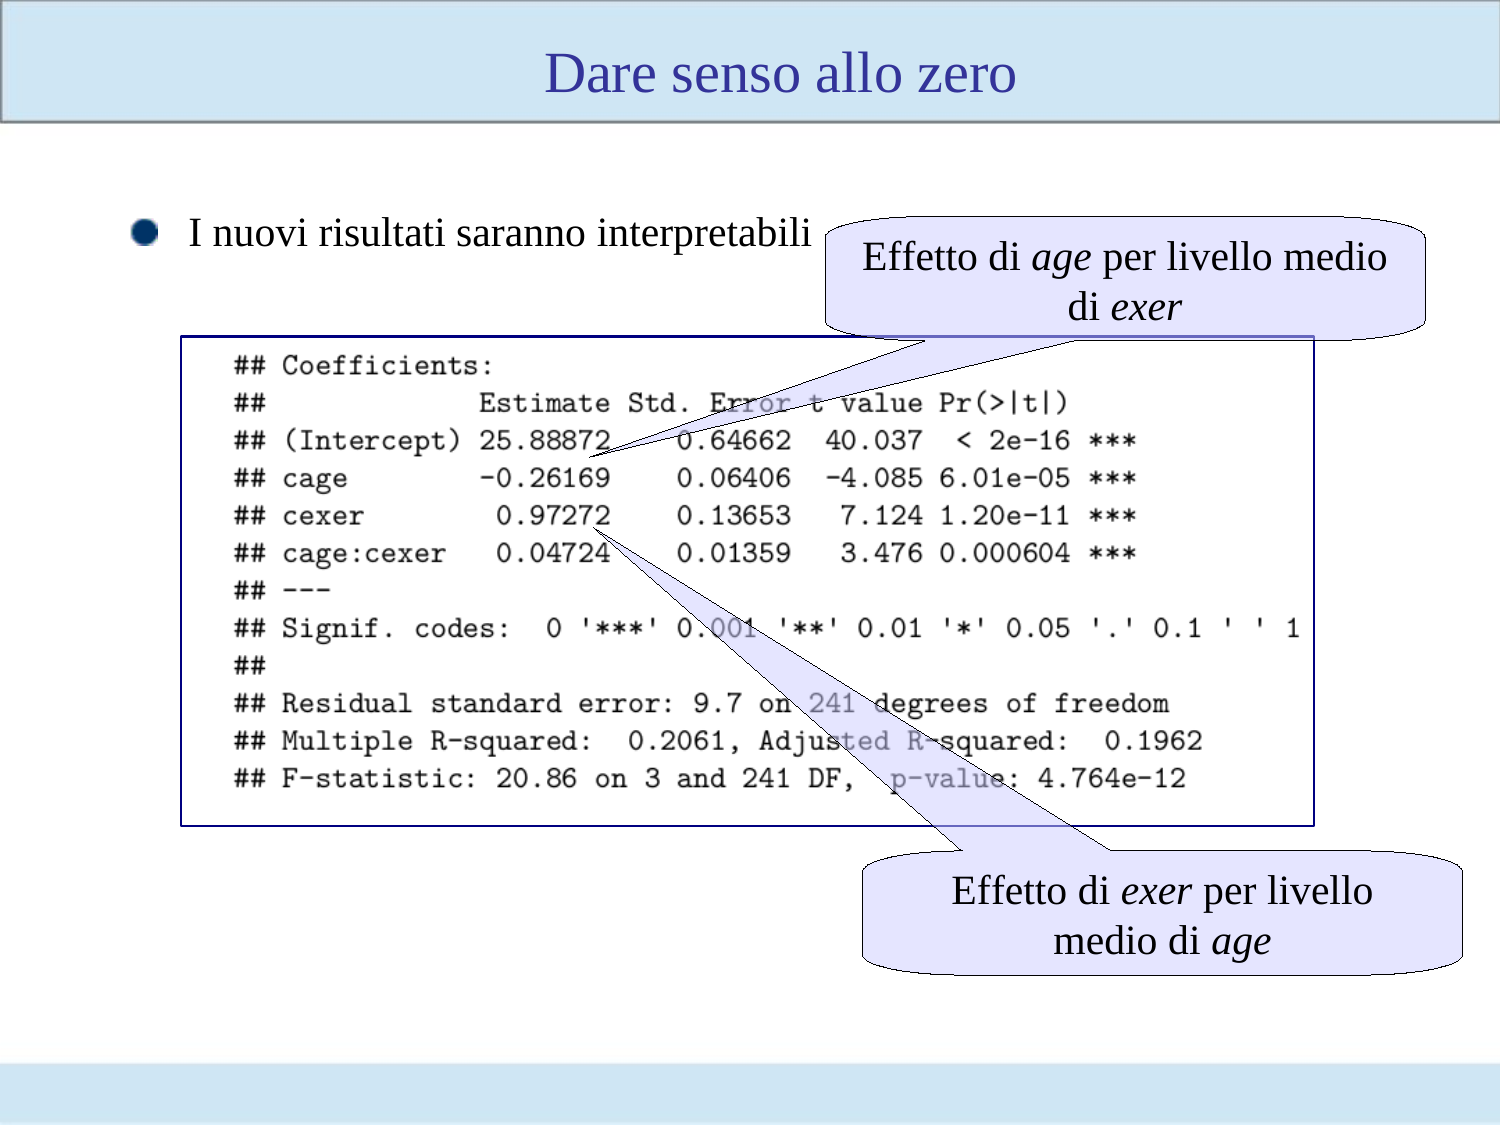

# Dare senso allo zero
I nuovi risultati saranno interpretabili
Effetto di age per livello medio di exer
Effetto di exer per livello medio di age